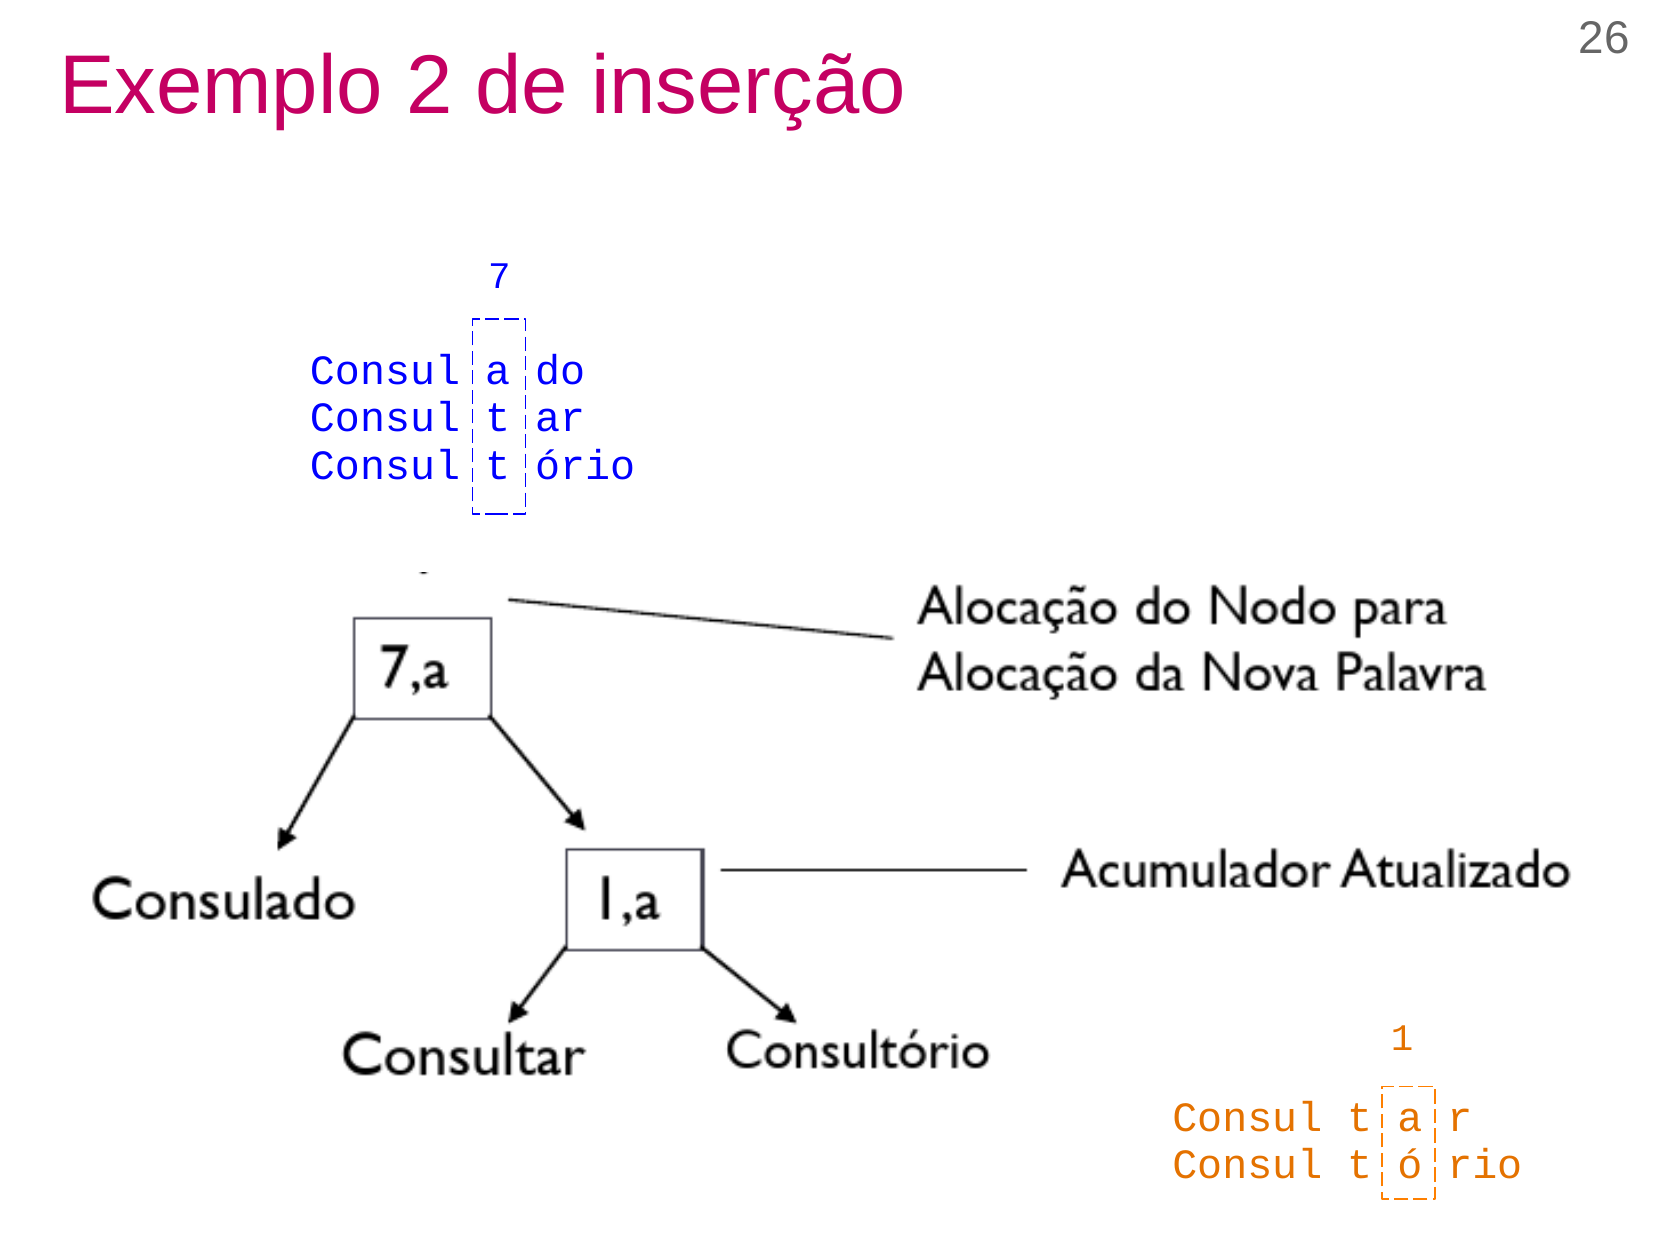

26
# Exemplo 2 de inserção
7
Consul a do
Consul t ar
Consul t ório
1
Consul t a r
Consul t ó rio